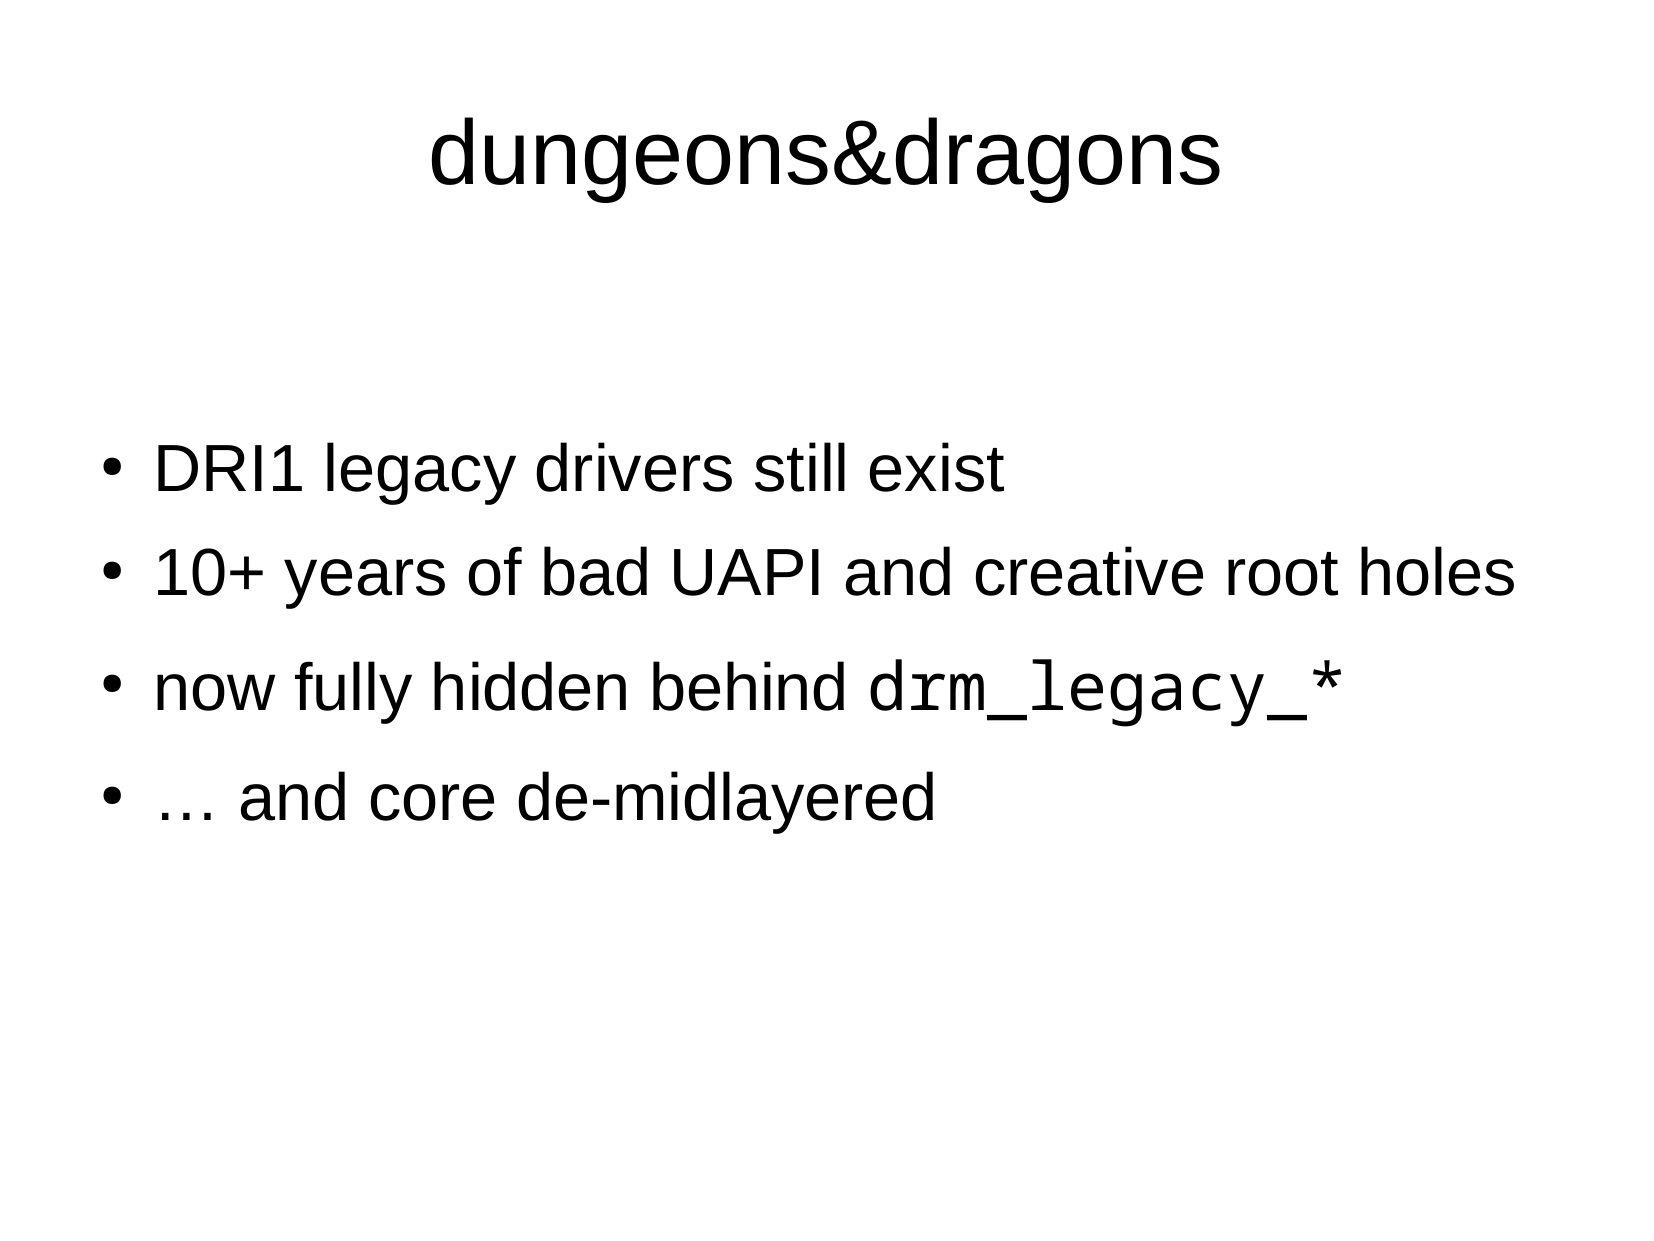

# dungeons&dragons
DRI1 legacy drivers still exist
10+ years of bad UAPI and creative root holes
now fully hidden behind drm_legacy_*
… and core de-midlayered